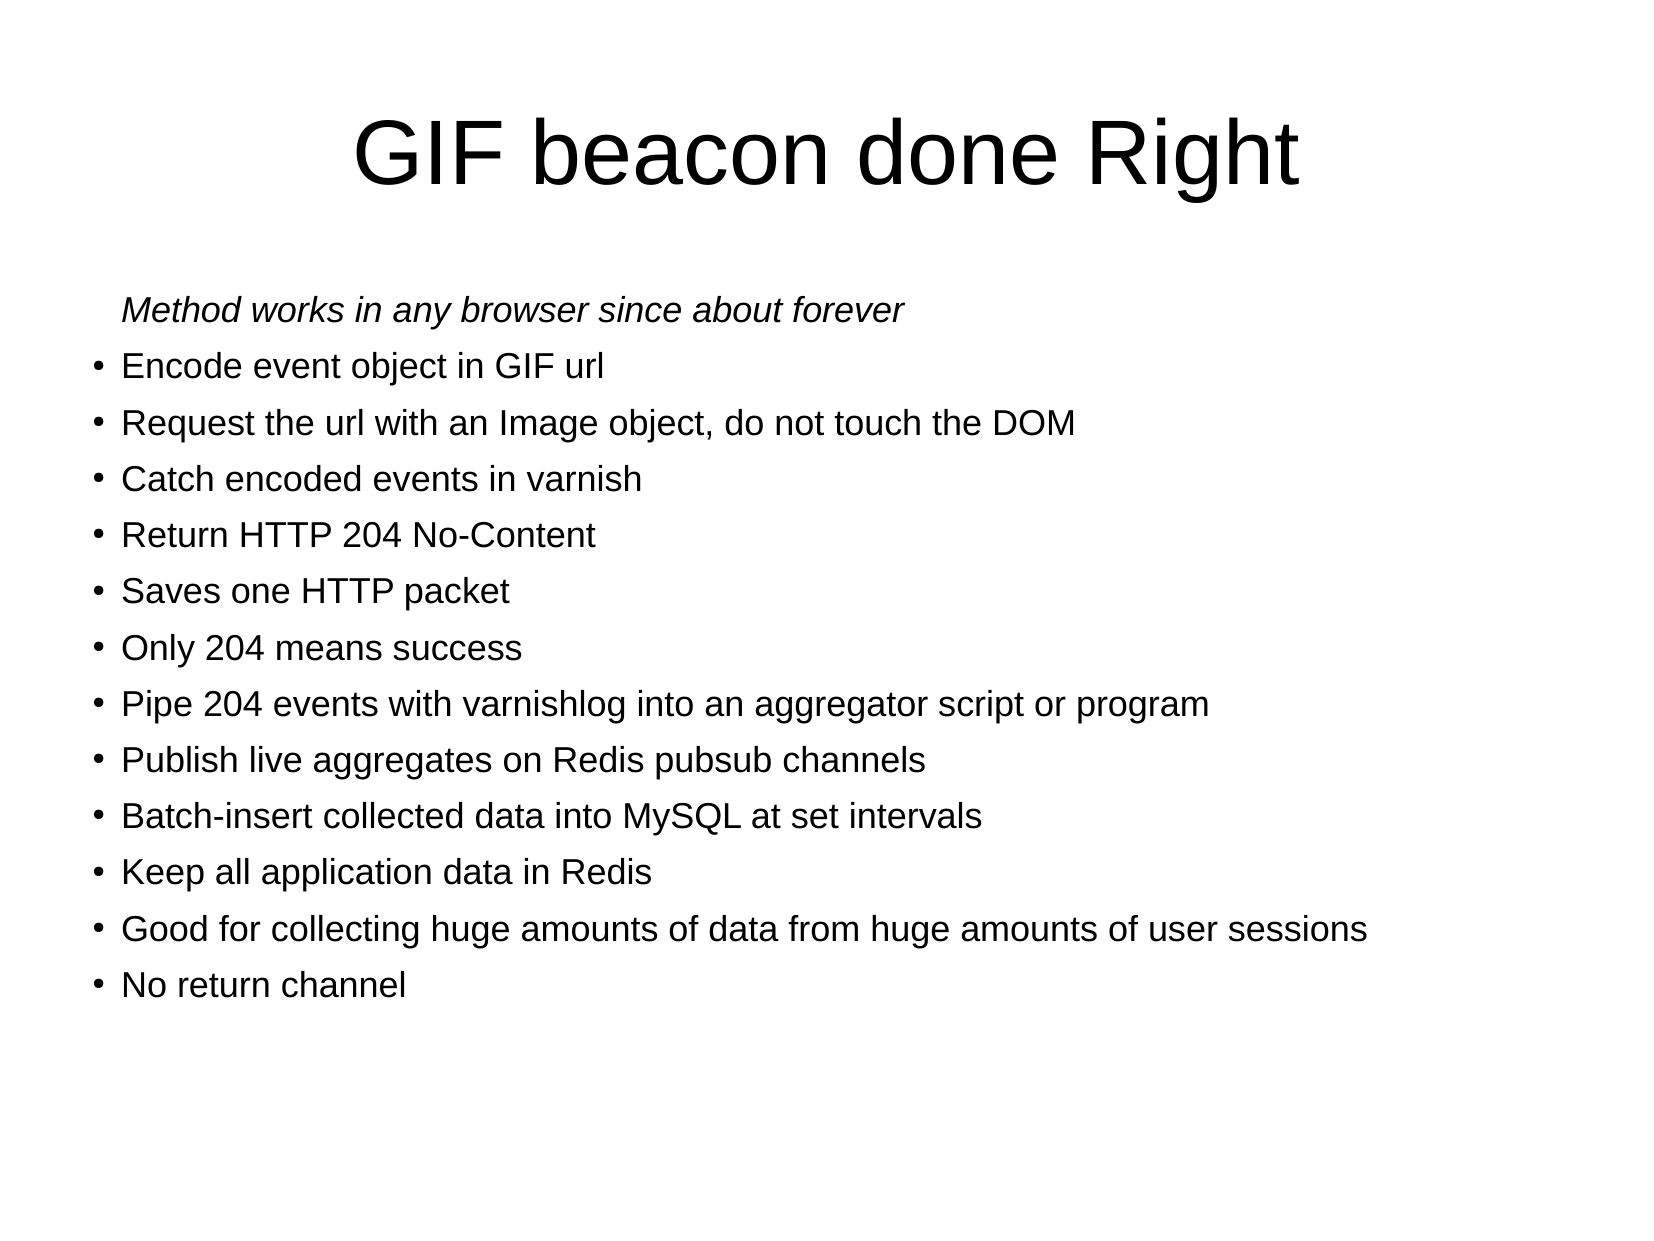

# GIF beacon done Right
Method works in any browser since about forever
Encode event object in GIF url
Request the url with an Image object, do not touch the DOM
Catch encoded events in varnish
Return HTTP 204 No-Content
Saves one HTTP packet
Only 204 means success
Pipe 204 events with varnishlog into an aggregator script or program
Publish live aggregates on Redis pubsub channels
Batch-insert collected data into MySQL at set intervals
Keep all application data in Redis
Good for collecting huge amounts of data from huge amounts of user sessions
No return channel